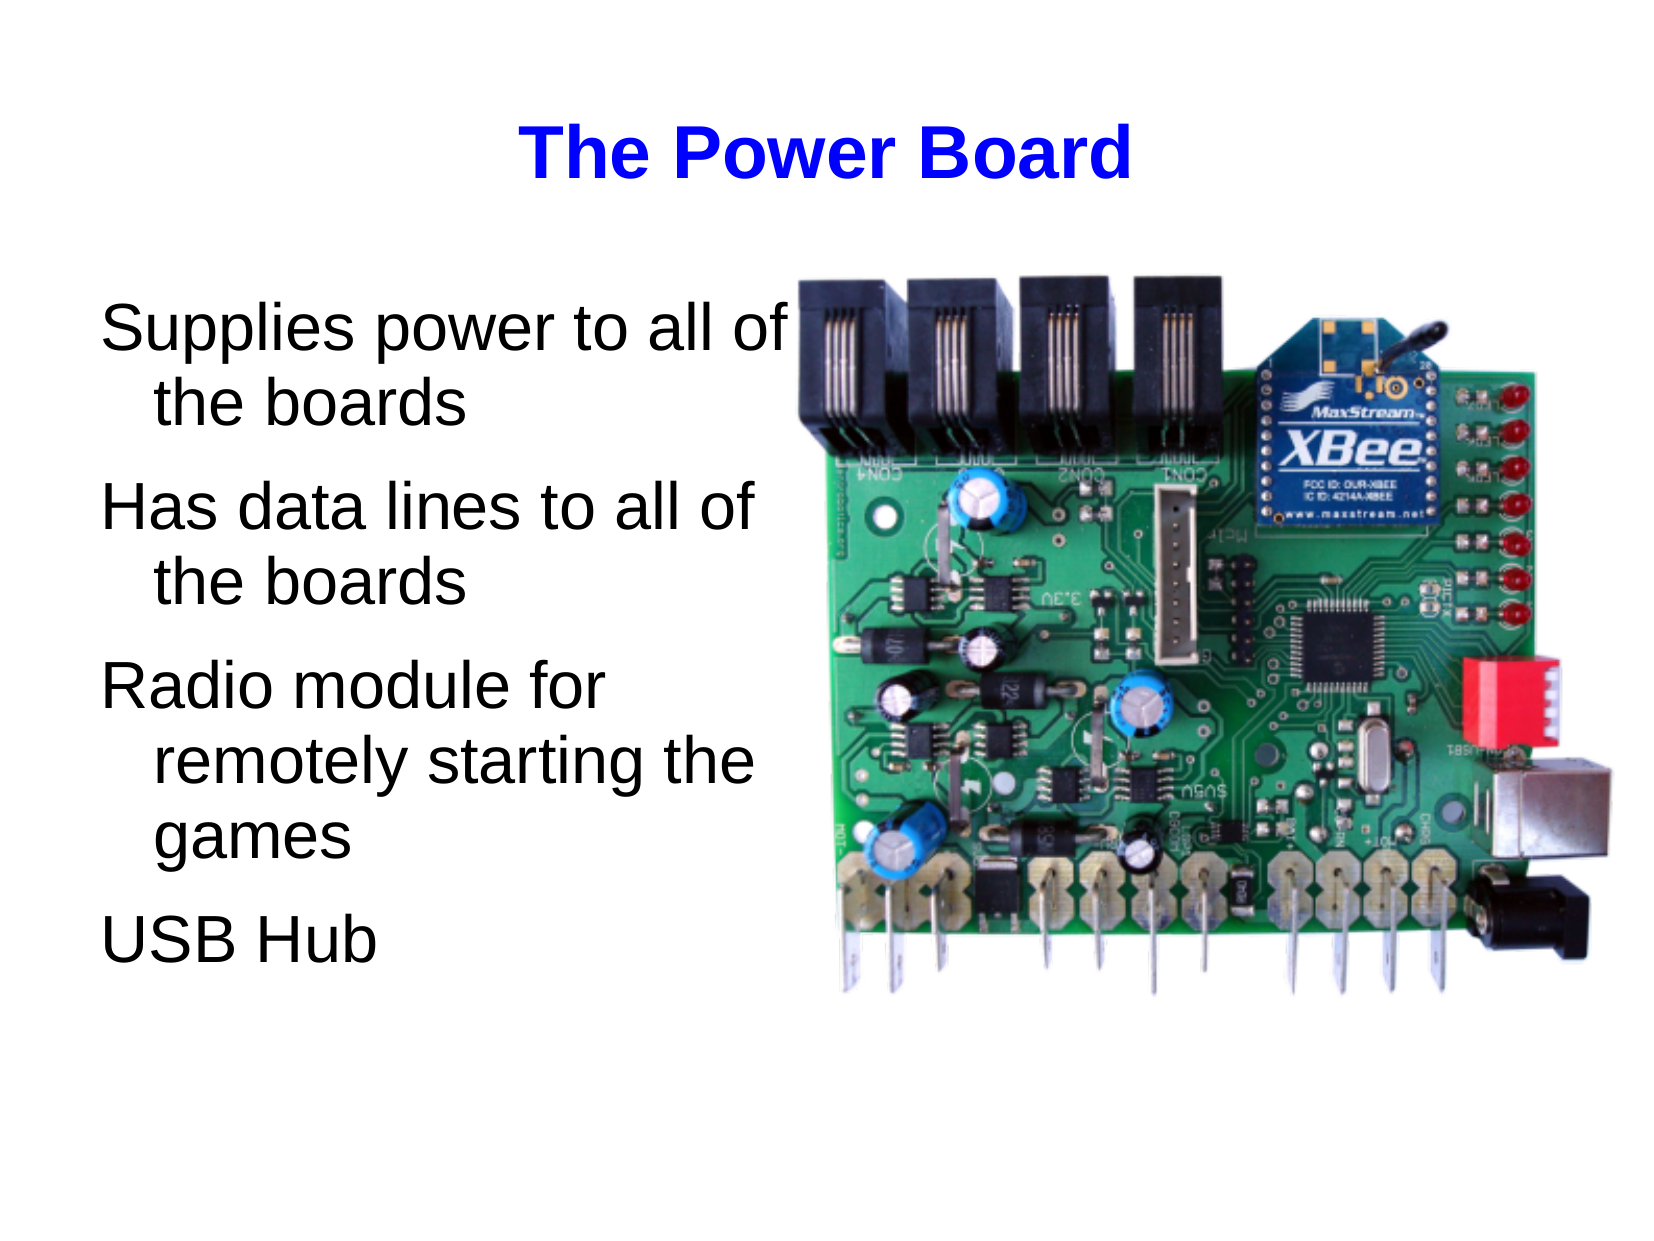

# The Power Board
Supplies power to all of the boards
Has data lines to all of the boards
Radio module for remotely starting the games
USB Hub